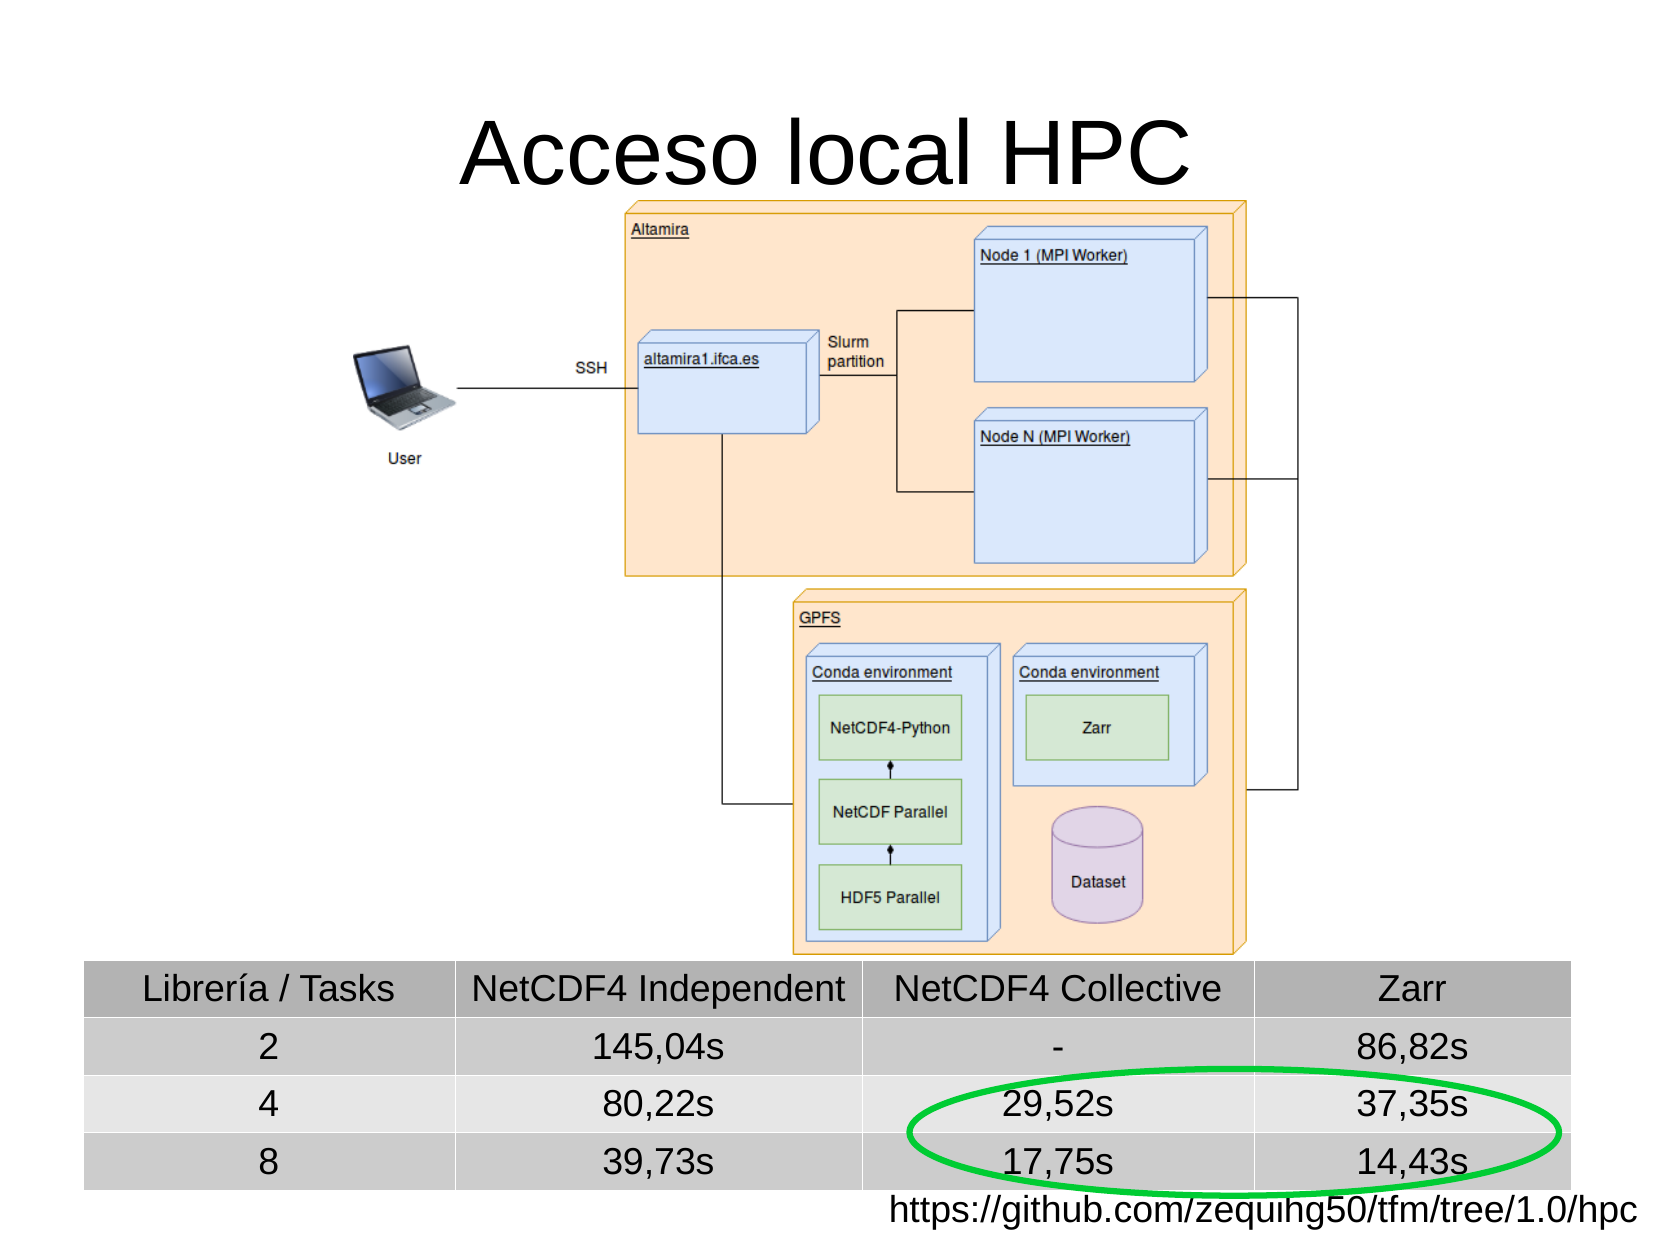

# Acceso local HPC
| Librería / Tasks | NetCDF4 Independent | NetCDF4 Collective | Zarr |
| --- | --- | --- | --- |
| 2 | 145,04s | - | 86,82s |
| 4 | 80,22s | 29,52s | 37,35s |
| 8 | 39,73s | 17,75s | 14,43s |
30
https://github.com/zequihg50/tfm/tree/1.0/hpc